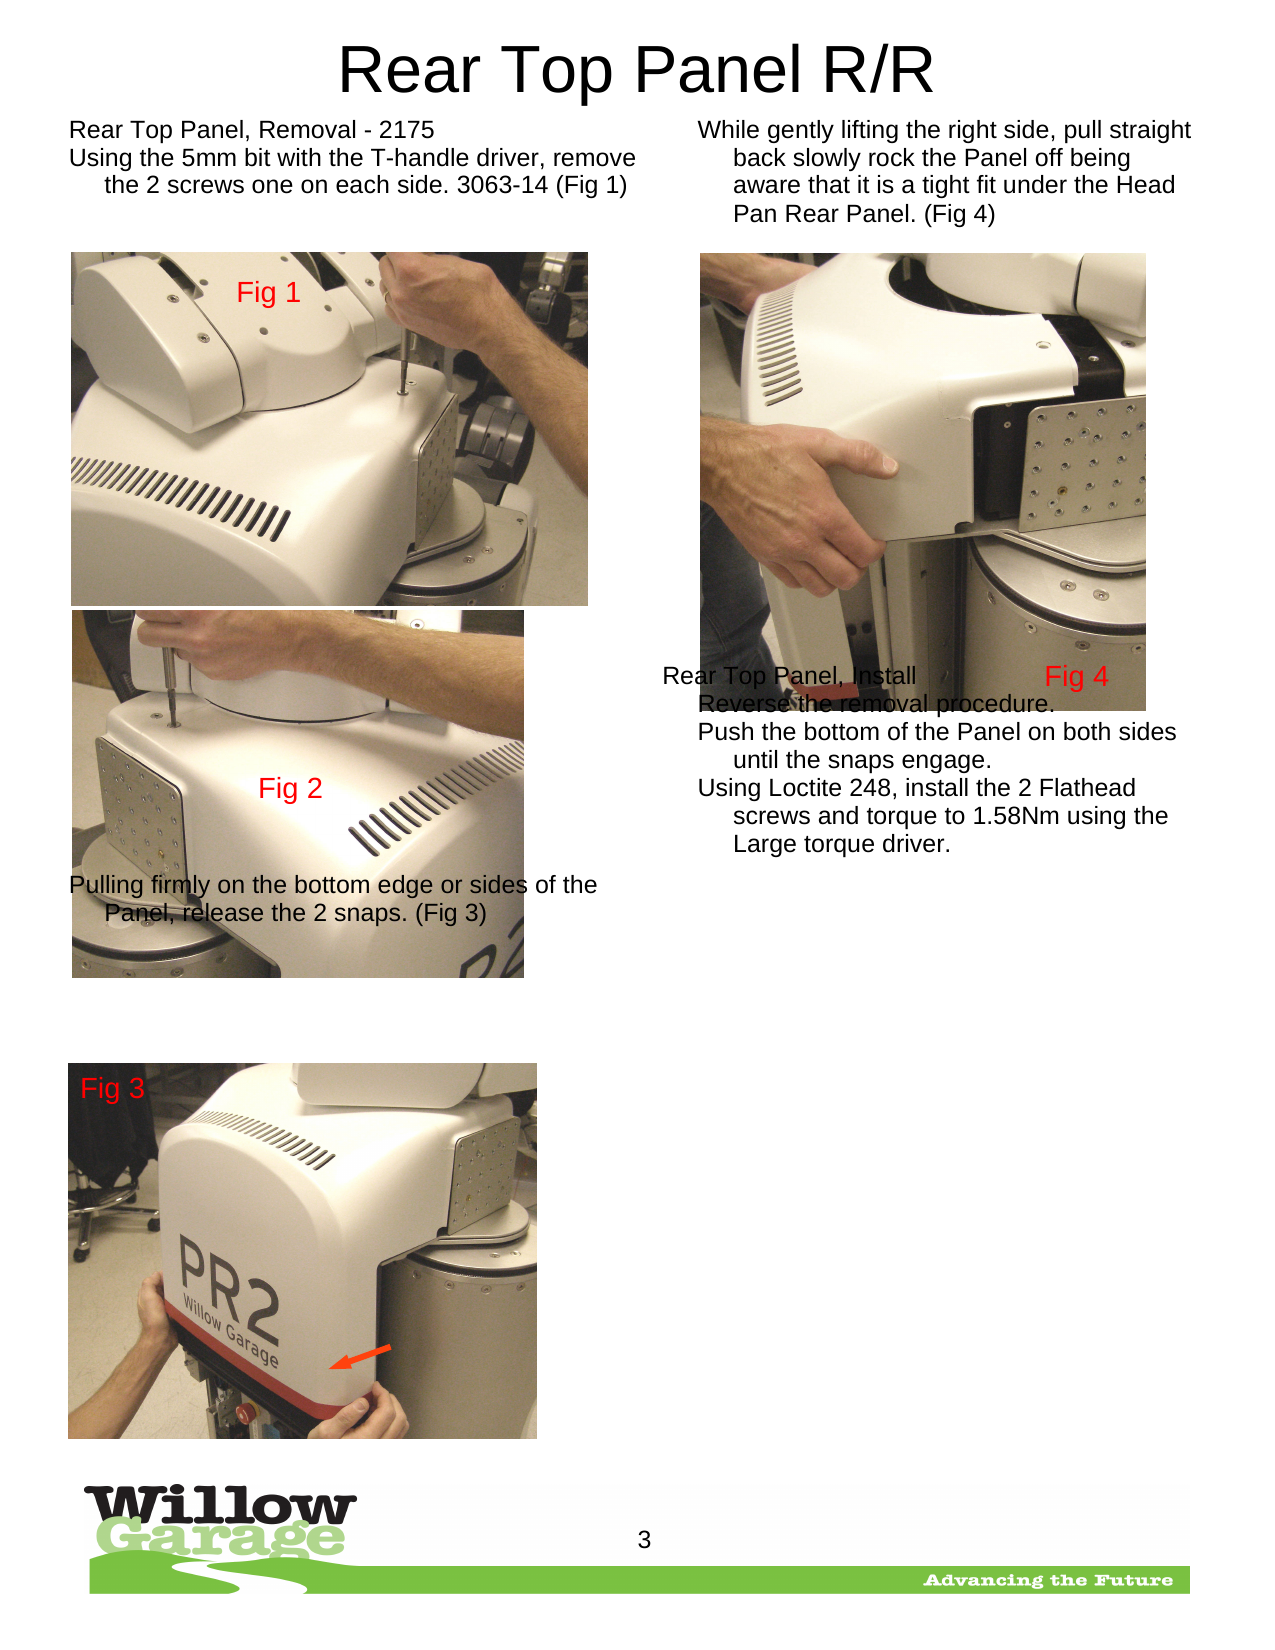

# Rear Top Panel R/R
Rear Top Panel, Removal - 2175
Using the 5mm bit with the T-handle driver, remove the 2 screws one on each side. 3063-14 (Fig 1)
Pulling firmly on the bottom edge or sides of the Panel, release the 2 snaps. (Fig 3)
While gently lifting the right side, pull straight back slowly rock the Panel off being aware that it is a tight fit under the Head Pan Rear Panel. (Fig 4)
Rear Top Panel, Install
Reverse the removal procedure.
Push the bottom of the Panel on both sides until the snaps engage.
Using Loctite 248, install the 2 Flathead screws and torque to 1.58Nm using the Large torque driver.
Fig 1
Fig 4
Fig 2
Fig 3
3